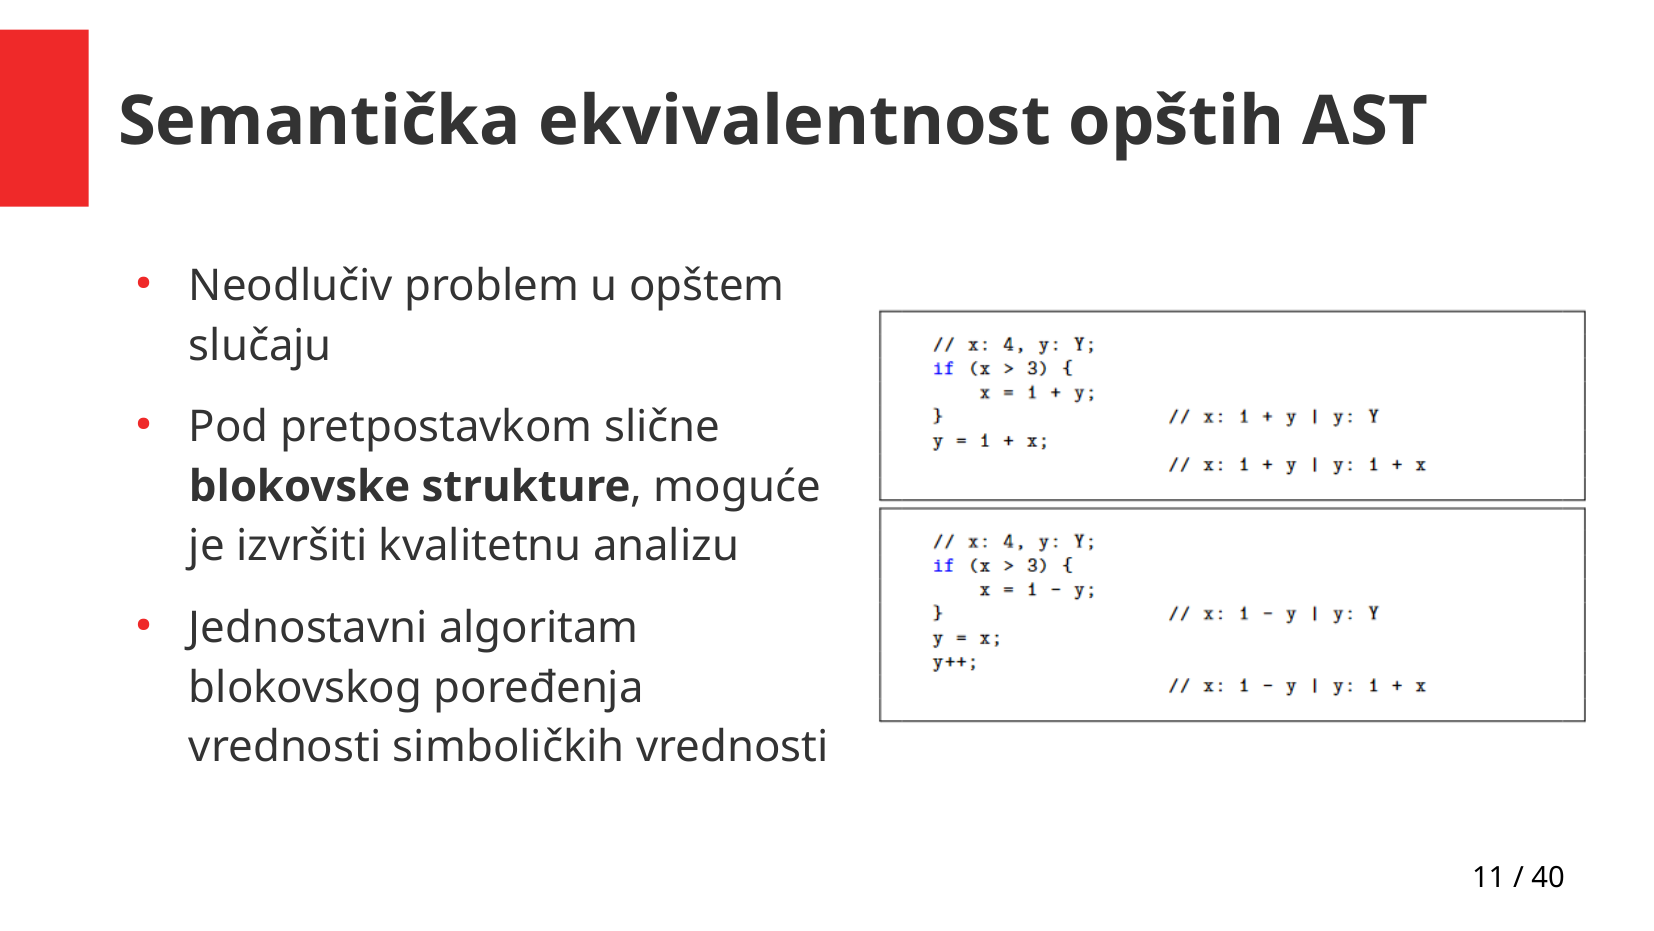

# Semantička ekvivalentnost opštih AST
Neodlučiv problem u opštem slučaju
Pod pretpostavkom slične blokovske strukture, moguće je izvršiti kvalitetnu analizu
Jednostavni algoritam blokovskog poređenja vrednosti simboličkih vrednosti
11